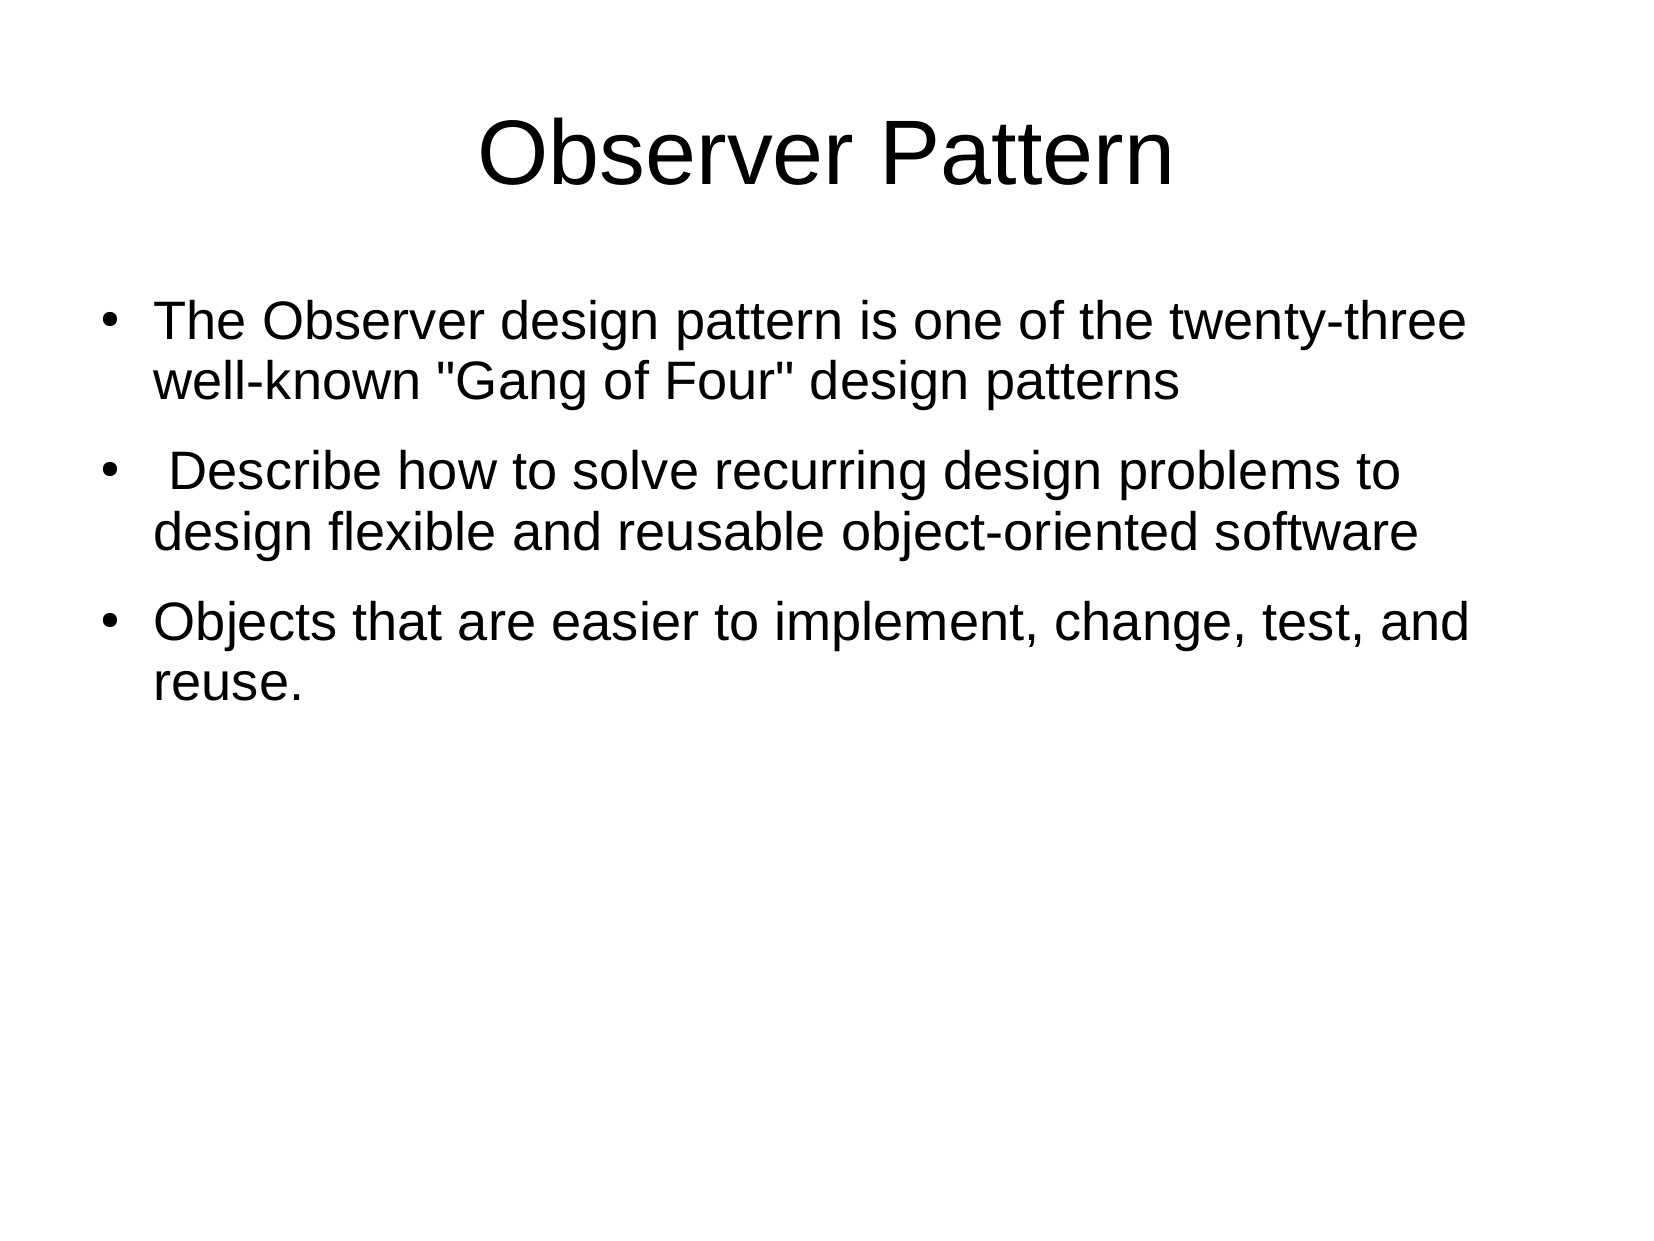

# Observer Pattern
The Observer design pattern is one of the twenty-three well-known "Gang of Four" design patterns
 Describe how to solve recurring design problems to design flexible and reusable object-oriented software
Objects that are easier to implement, change, test, and reuse.